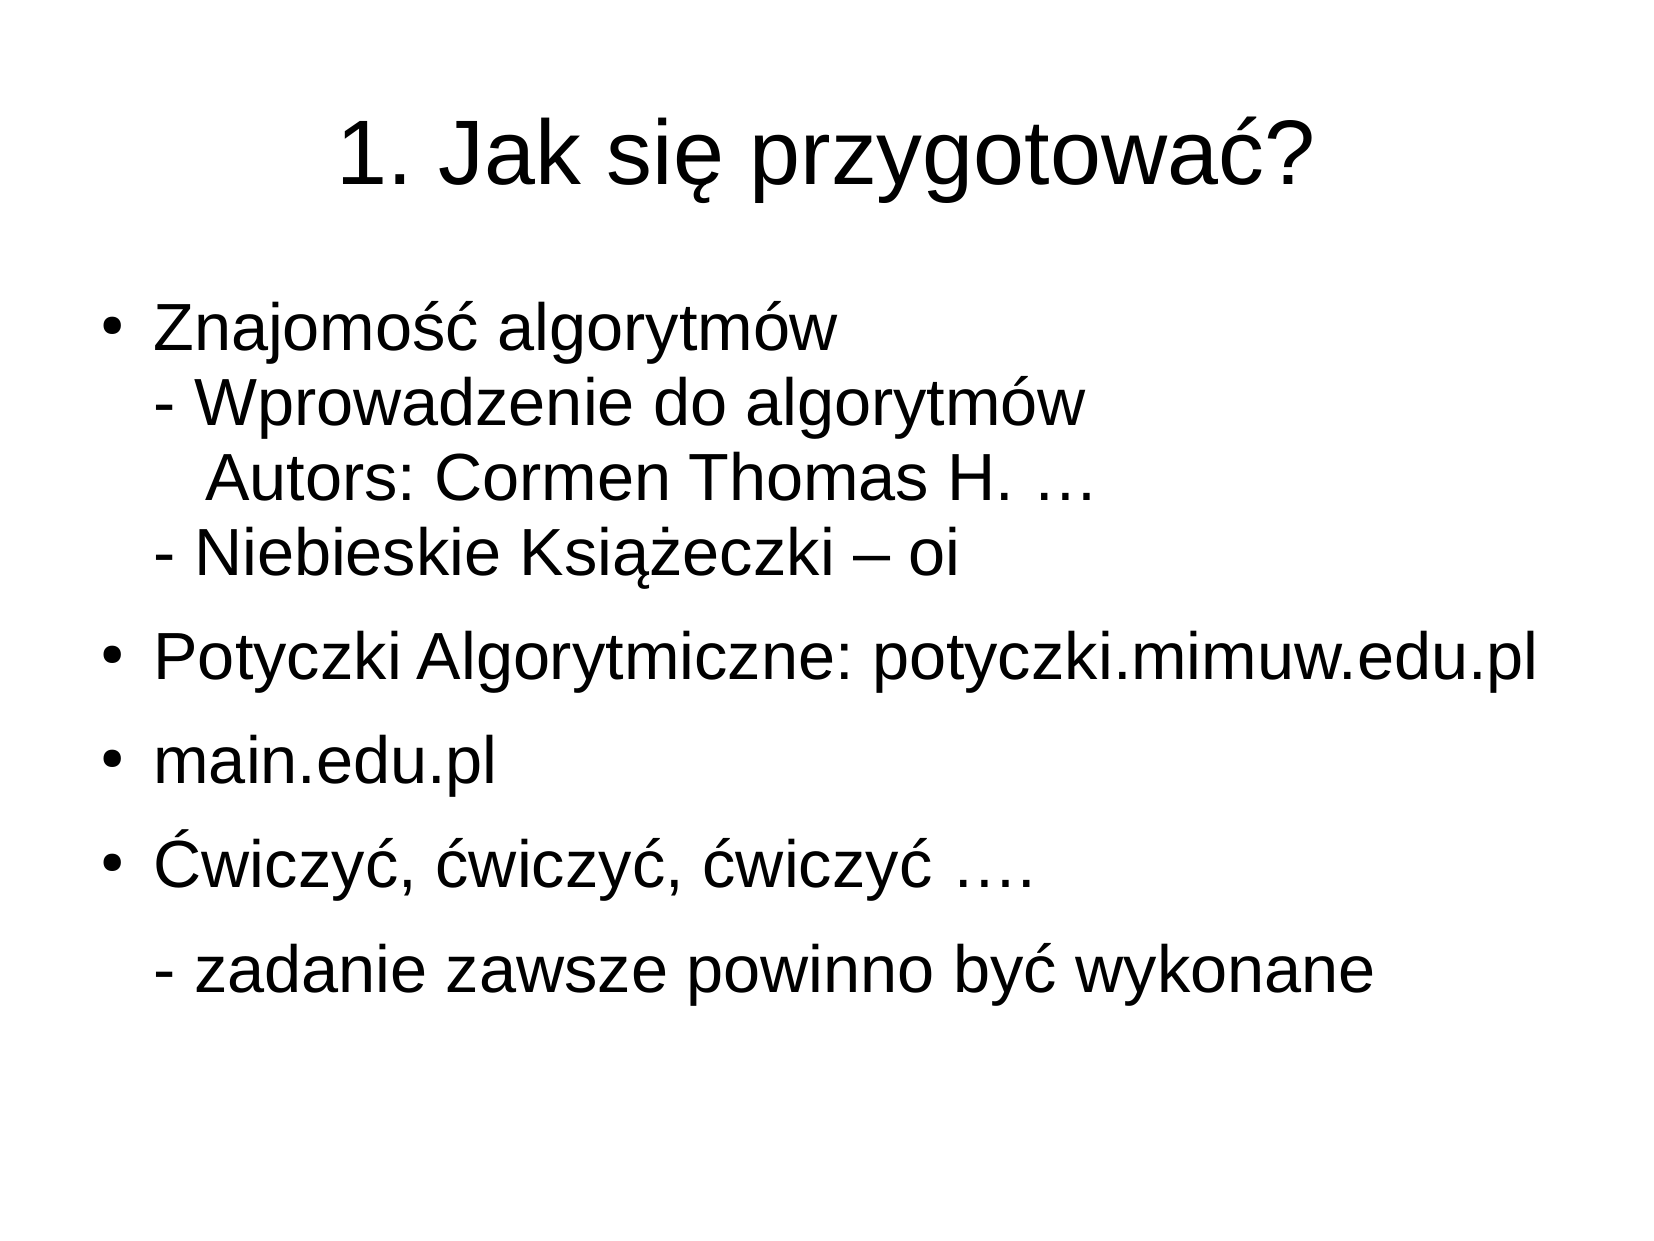

# 1. Jak się przygotować?
Znajomość algorytmów
- Wprowadzenie do algorytmów
 Autors: Cormen Thomas H. …
- Niebieskie Książeczki – oi
Potyczki Algorytmiczne: potyczki.mimuw.edu.pl
main.edu.pl
Ćwiczyć, ćwiczyć, ćwiczyć ….
- zadanie zawsze powinno być wykonane